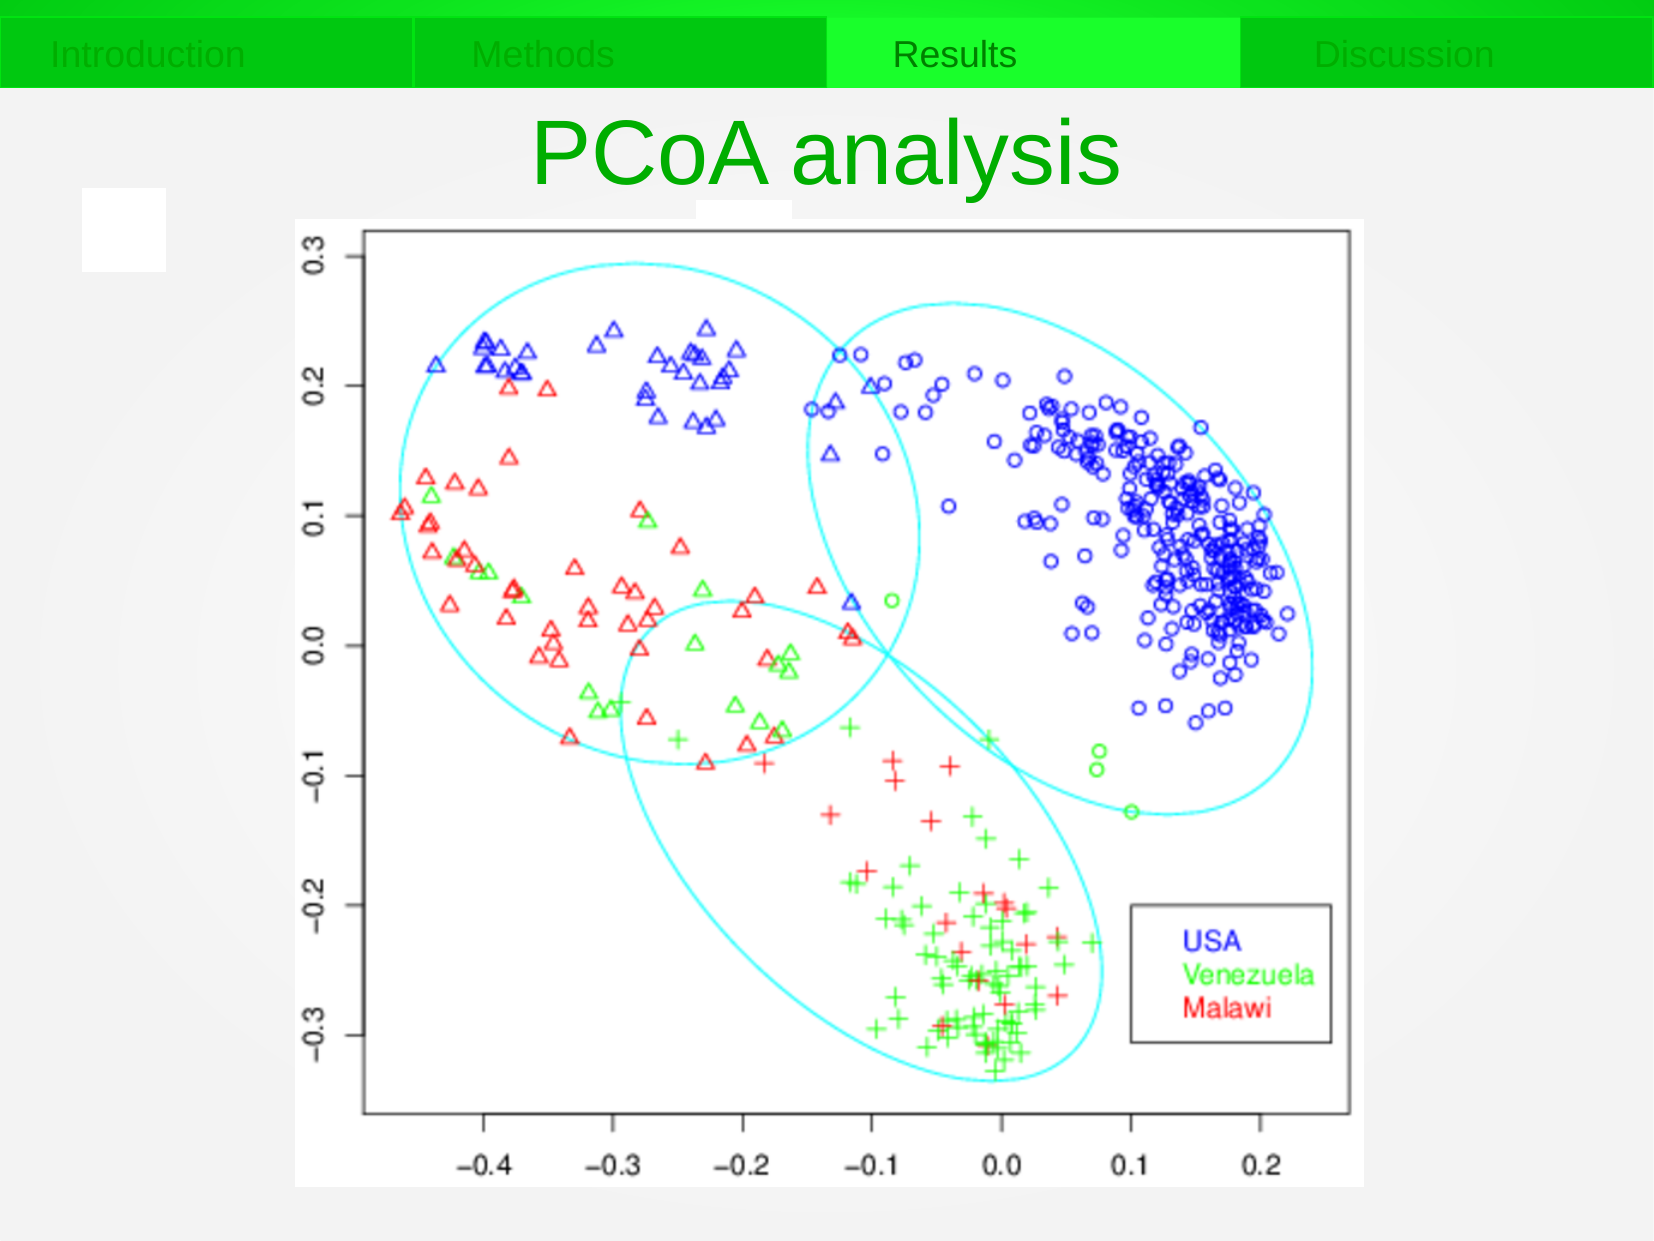

Introduction
Methods
Results
Discussion
# PCoA analysis